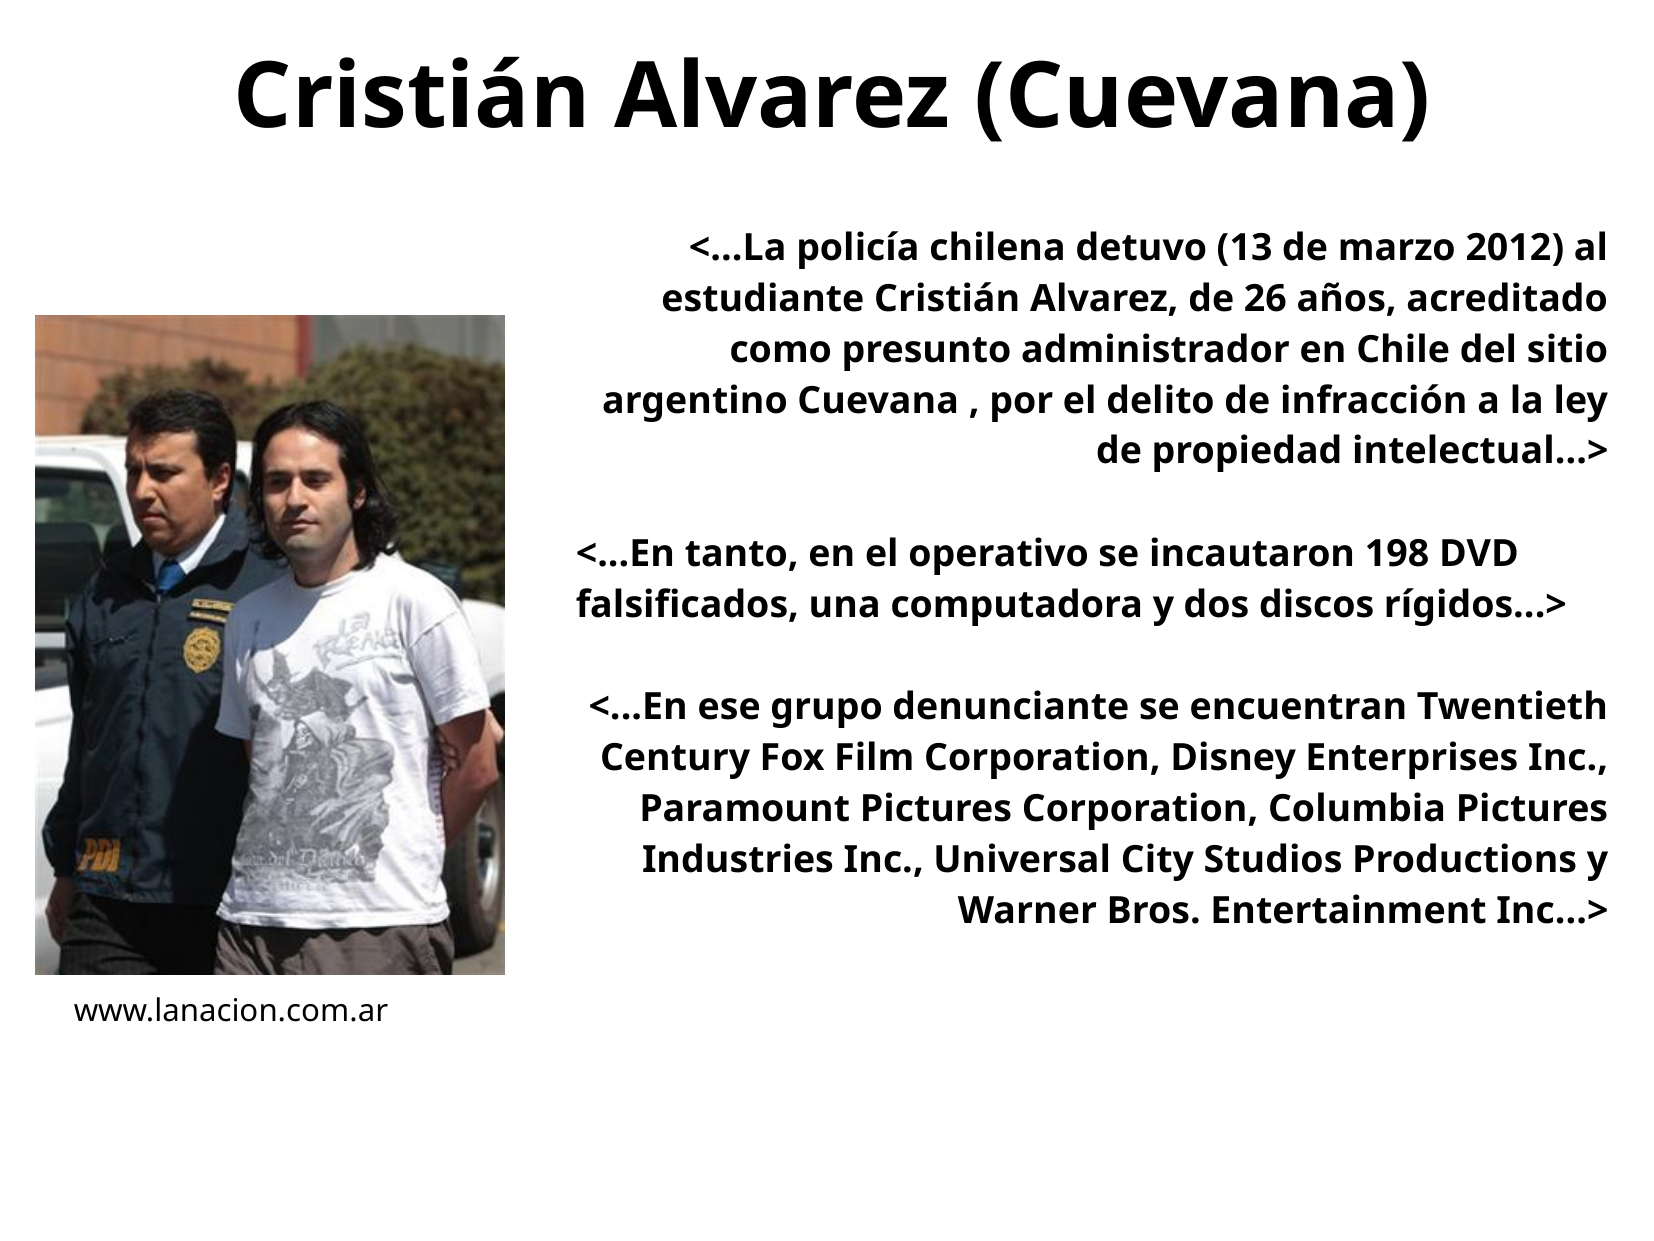

# Cristián Alvarez (Cuevana)
<...La policía chilena detuvo (13 de marzo 2012) al estudiante Cristián Alvarez, de 26 años, acreditado como presunto administrador en Chile del sitio argentino Cuevana , por el delito de infracción a la ley de propiedad intelectual...>
<...En tanto, en el operativo se incautaron 198 DVD falsificados, una computadora y dos discos rígidos...>
<...En ese grupo denunciante se encuentran Twentieth Century Fox Film Corporation, Disney Enterprises Inc., Paramount Pictures Corporation, Columbia Pictures Industries Inc., Universal City Studios Productions y Warner Bros. Entertainment Inc...>
www.lanacion.com.ar